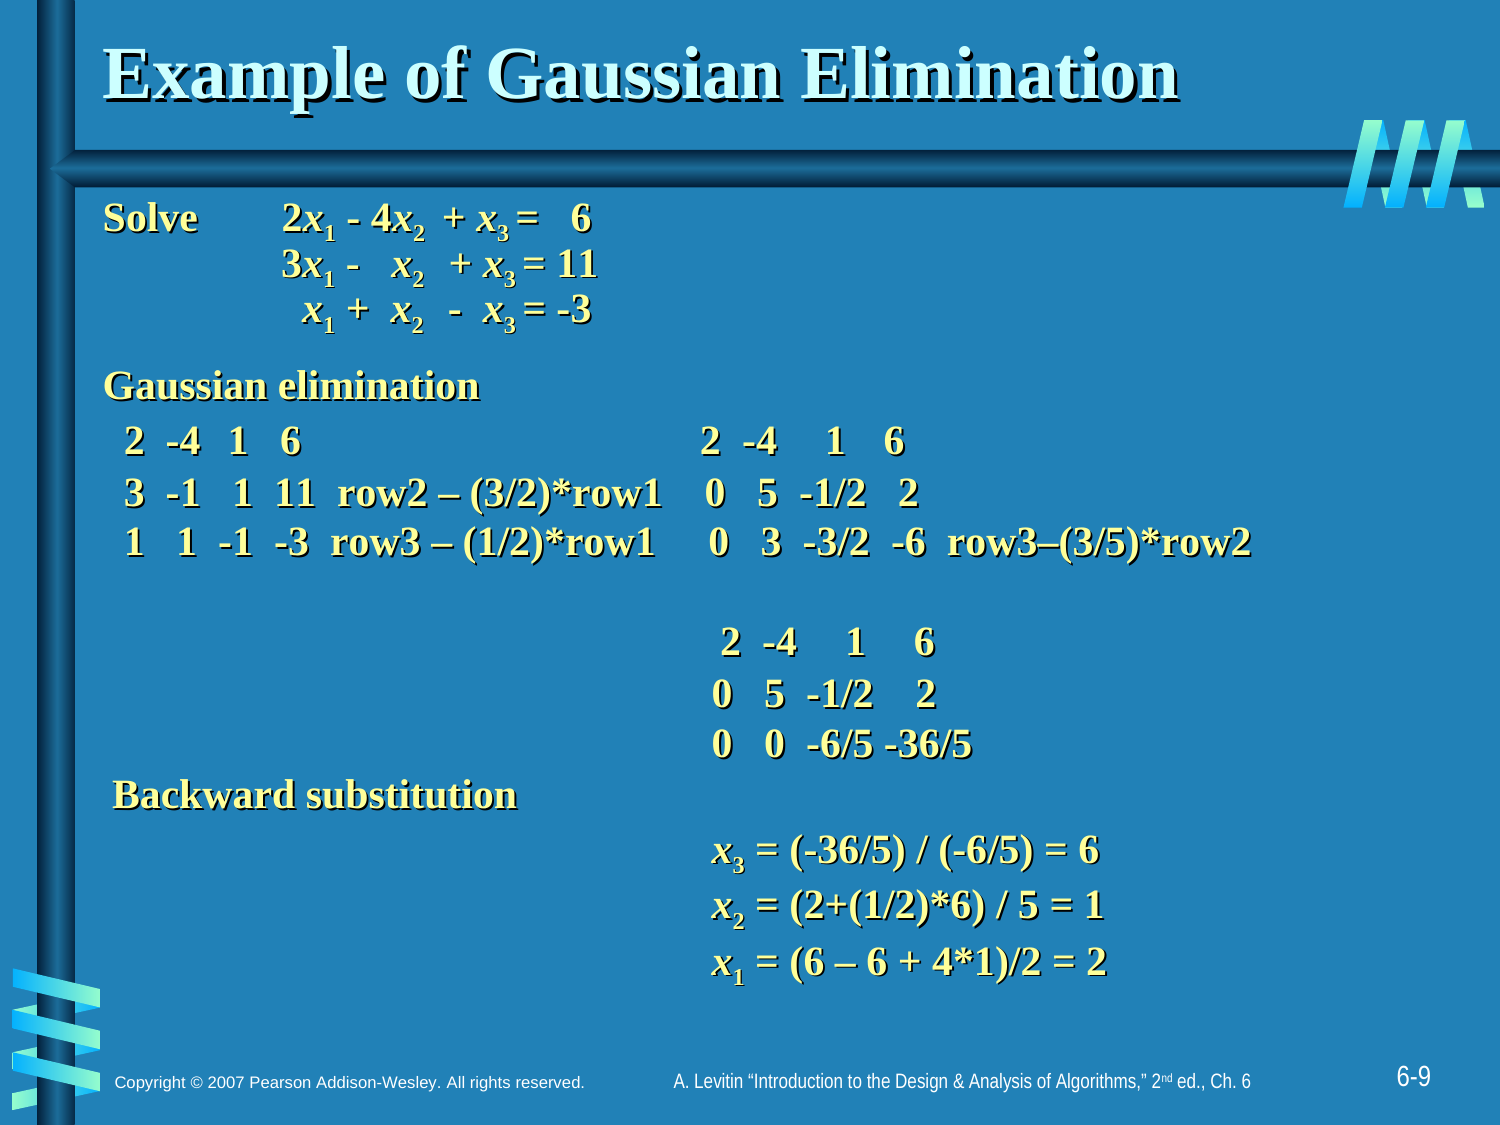

# Example of Gaussian Elimination
Solve 2x1 - 4x2 + x3 = 6
 3x1 - x2 + x3 = 11
 x1 + x2 - x3 = -3
Gaussian elimination
 2 -4 1 6 2 -4 1 6
 3 -1 1 11 row2 – (3/2)*row1 0 5 -1/2 2
 1 1 -1 -3 row3 – (1/2)*row1 0 3 -3/2 -6 row3–(3/5)*row2
 2 -4 1 6
 0 5 -1/2 2
 0 0 -6/5 -36/5
 Backward substitution
 x3 = (-36/5) / (-6/5) = 6
 x2 = (2+(1/2)*6) / 5 = 1
 x1 = (6 – 6 + 4*1)/2 = 2